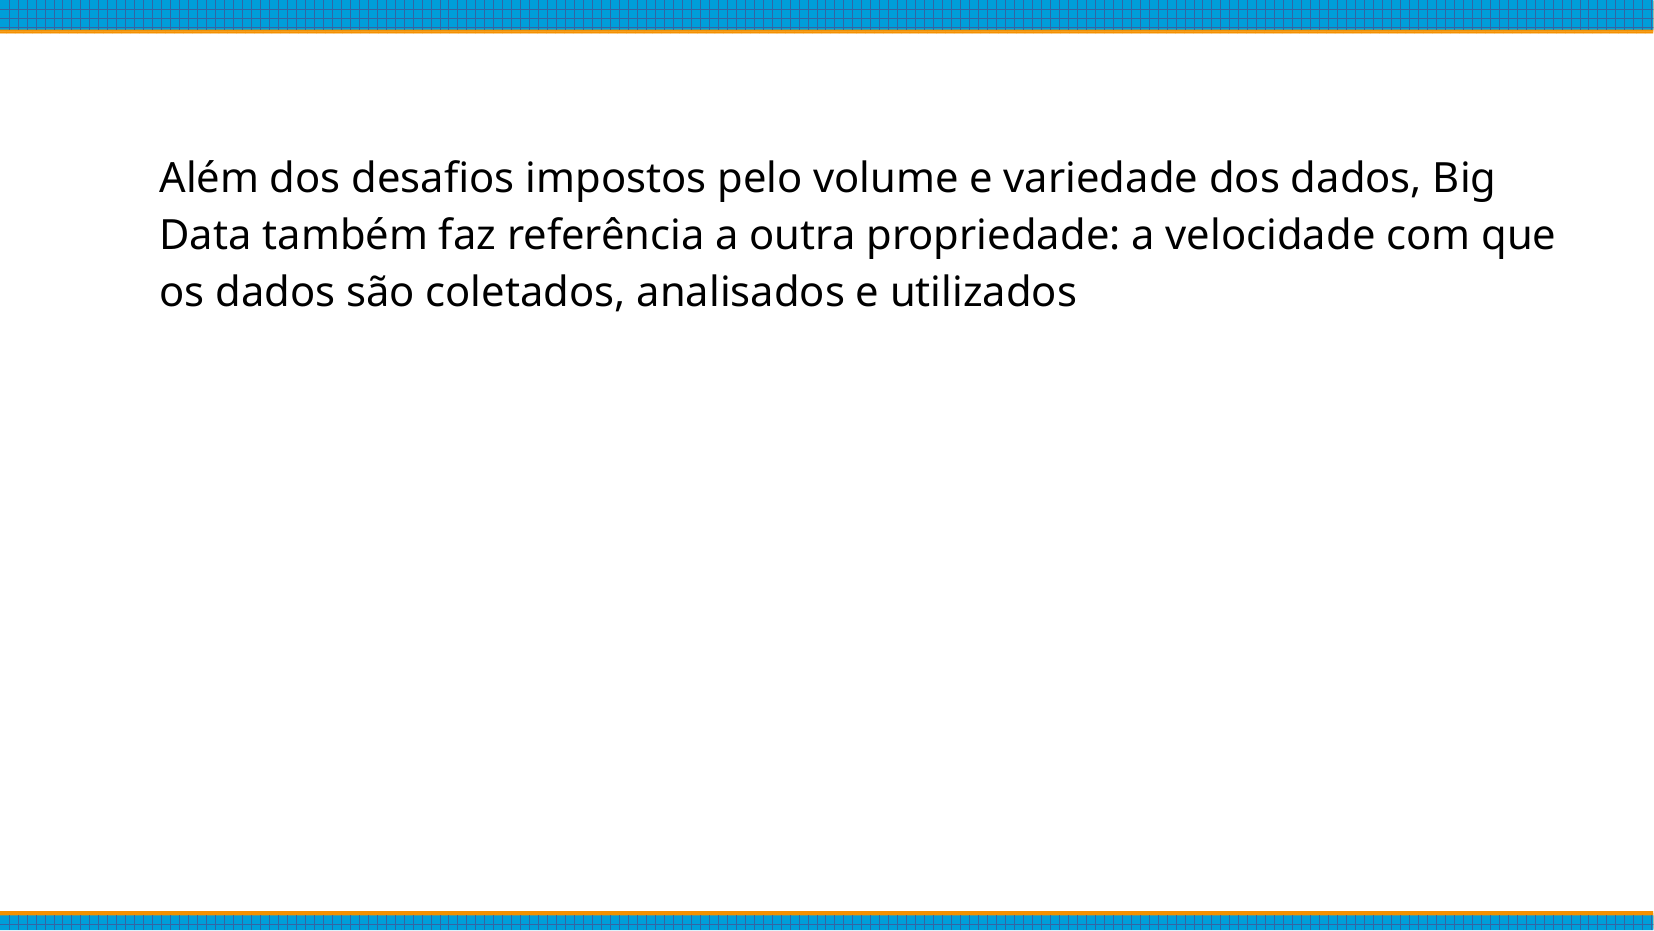

# Além dos desafios impostos pelo volume e variedade dos dados, Big Data também faz referência a outra propriedade: a velocidade com que os dados são coletados, analisados e utilizados